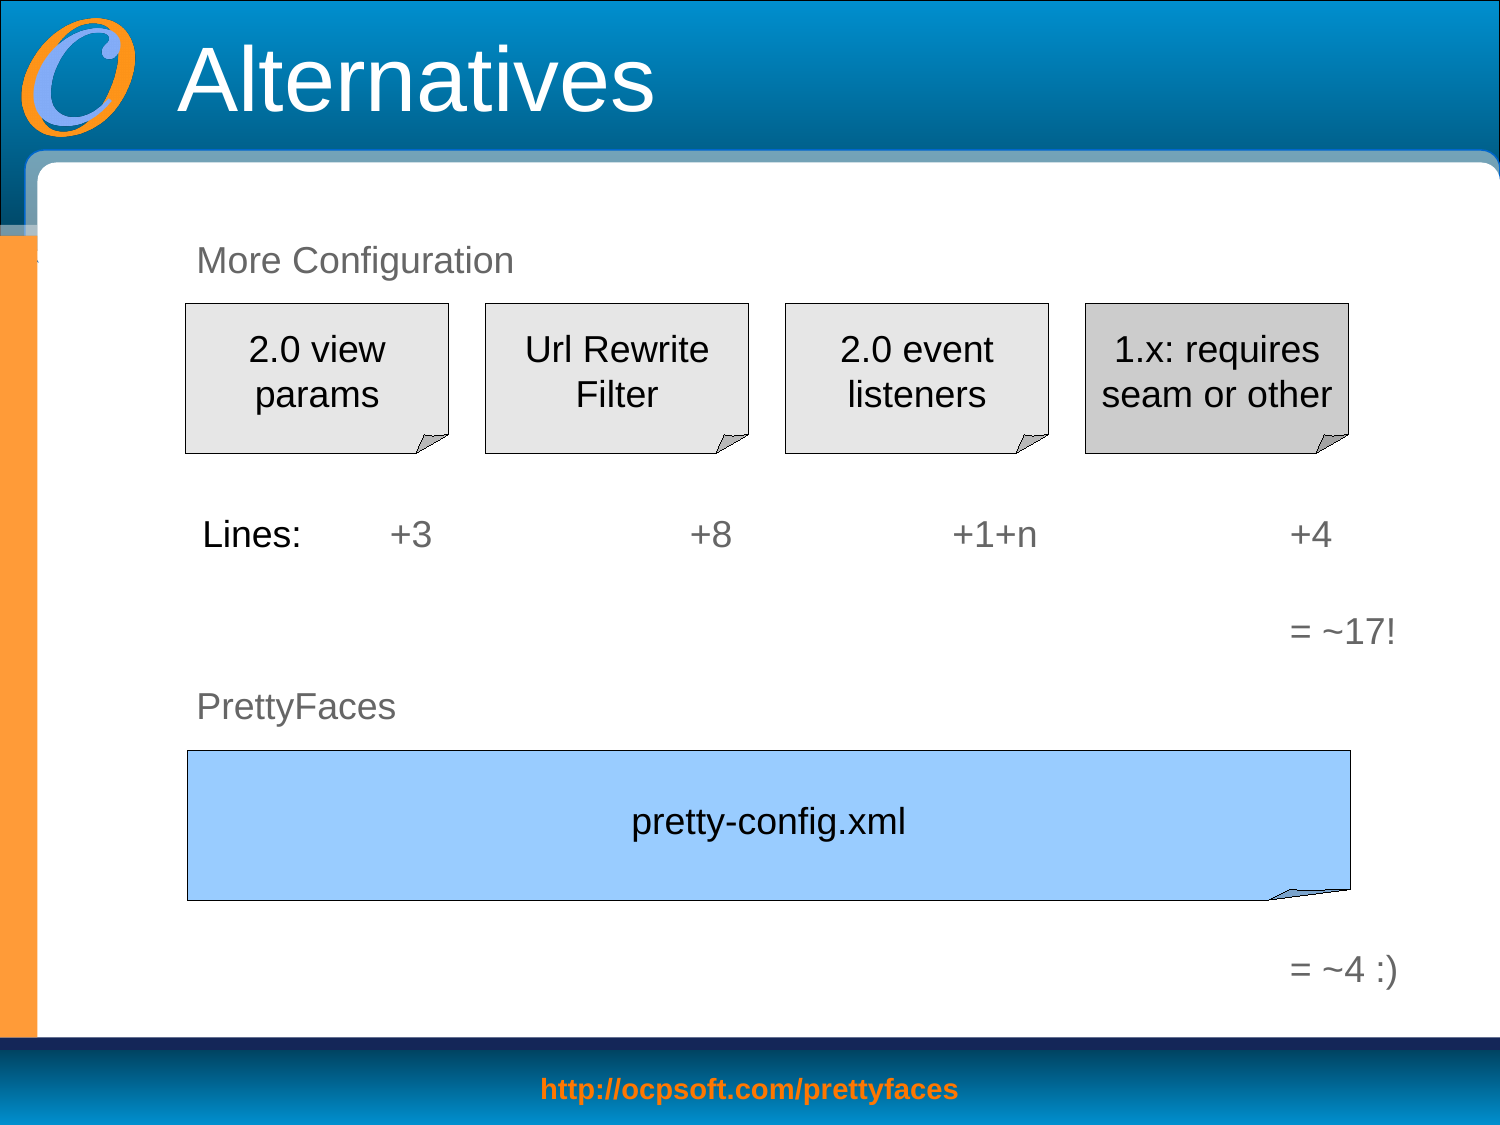

# Alternatives
More Configuration
2.0 view
params
Url Rewrite
Filter
2.0 event
listeners
1.x: requires
seam or other
Lines:
+3
+8
+1+n
+4
= ~17!
PrettyFaces
pretty-config.xml
= ~4 :)